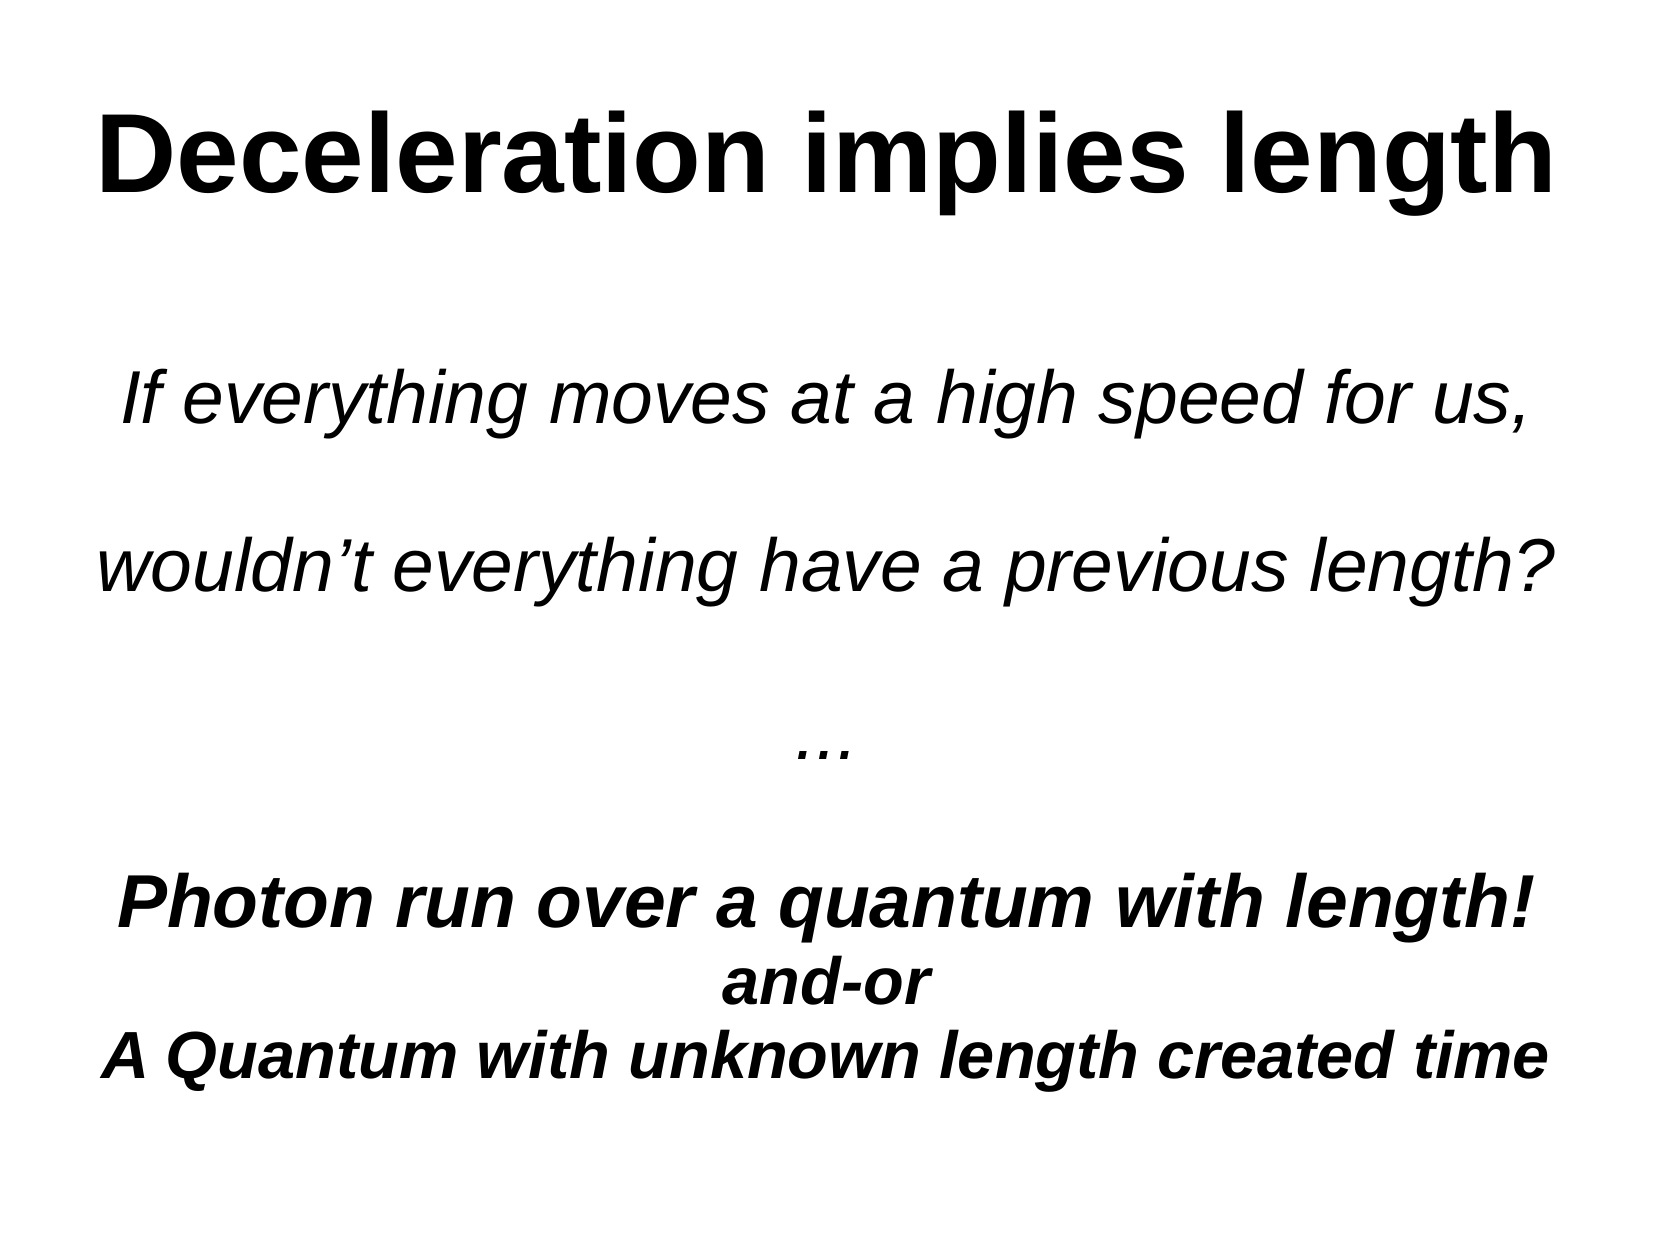

# Deceleration implies length
If everything moves at a high speed for us,
wouldn’t everything have a previous length?
...
Photon run over a quantum with length!
and-or
A Quantum with unknown length created time